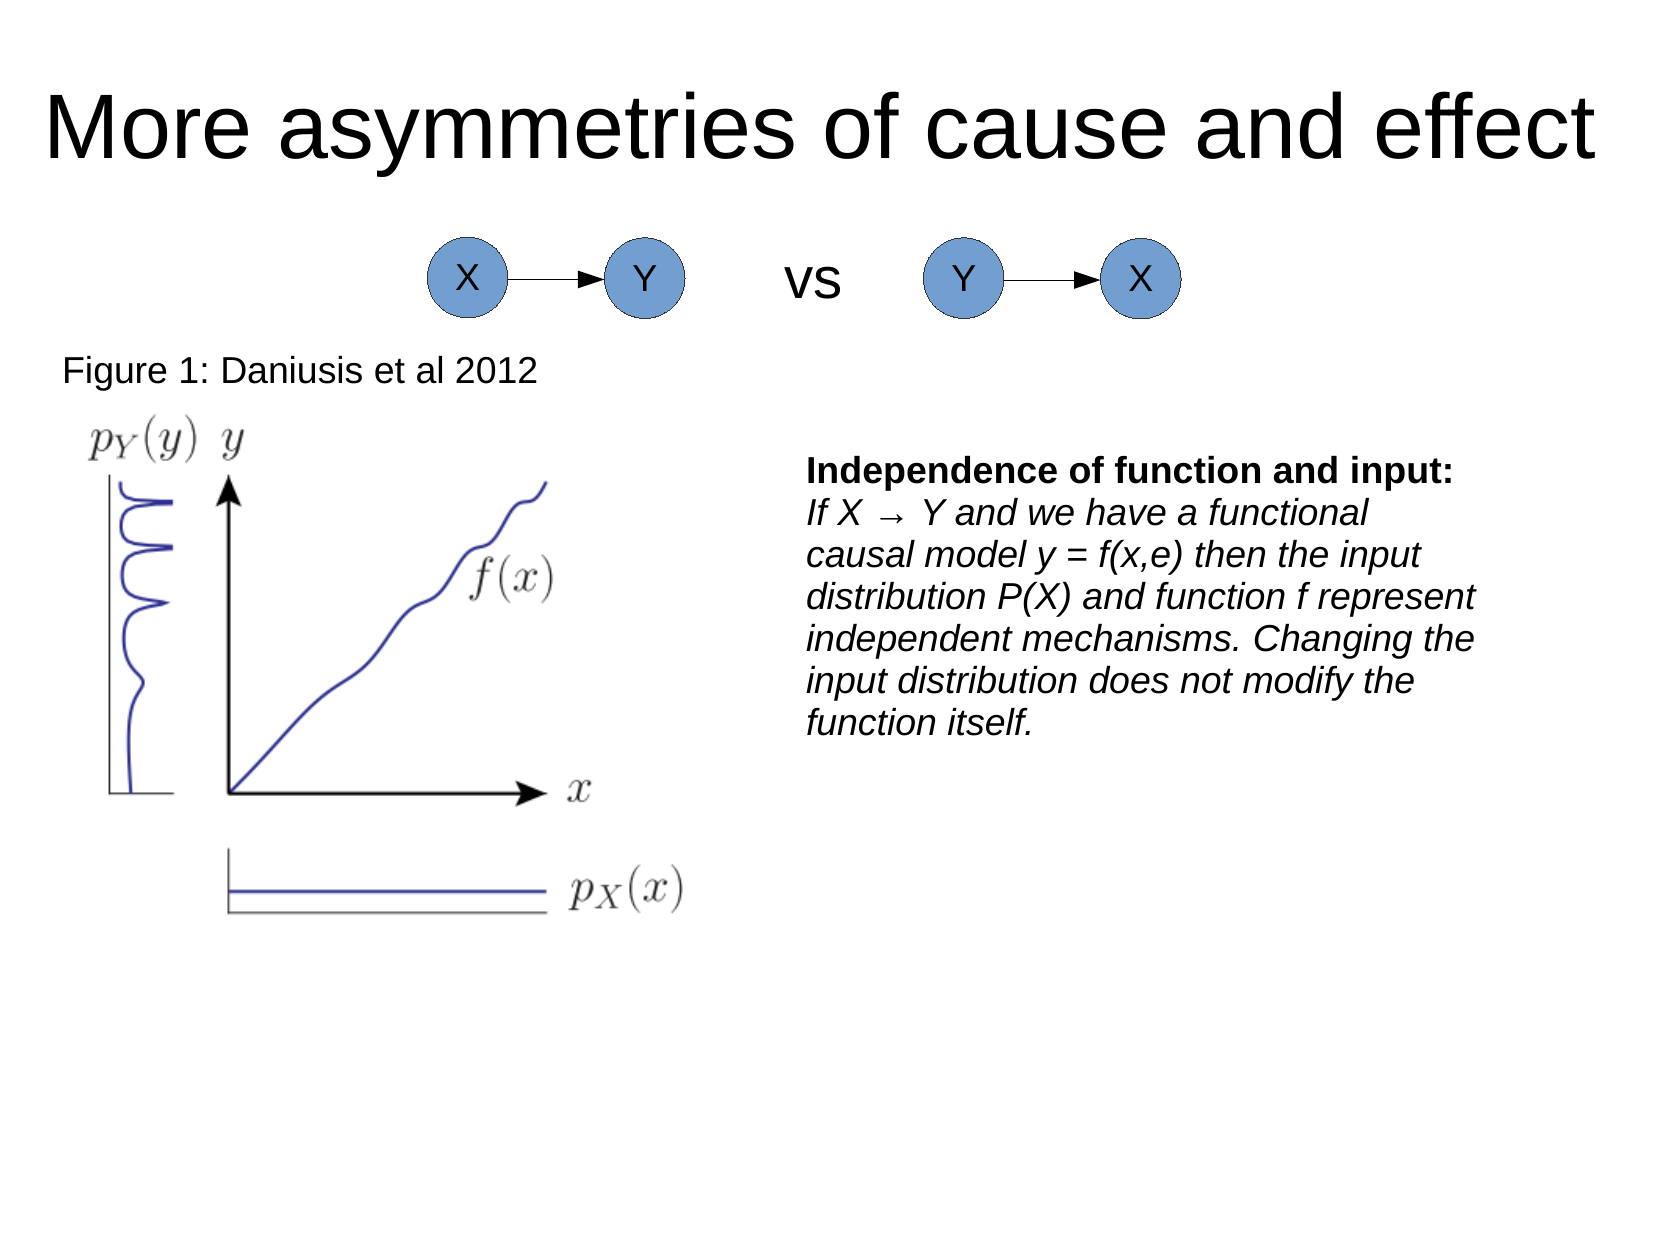

# More asymmetries of cause and effect
X
Y
Y
vs
X
Figure 1: Daniusis et al 2012
Independence of function and input: If X → Y and we have a functional causal model y = f(x,e) then the input
distribution P(X) and function f represent independent mechanisms. Changing the input distribution does not modify the function itself.